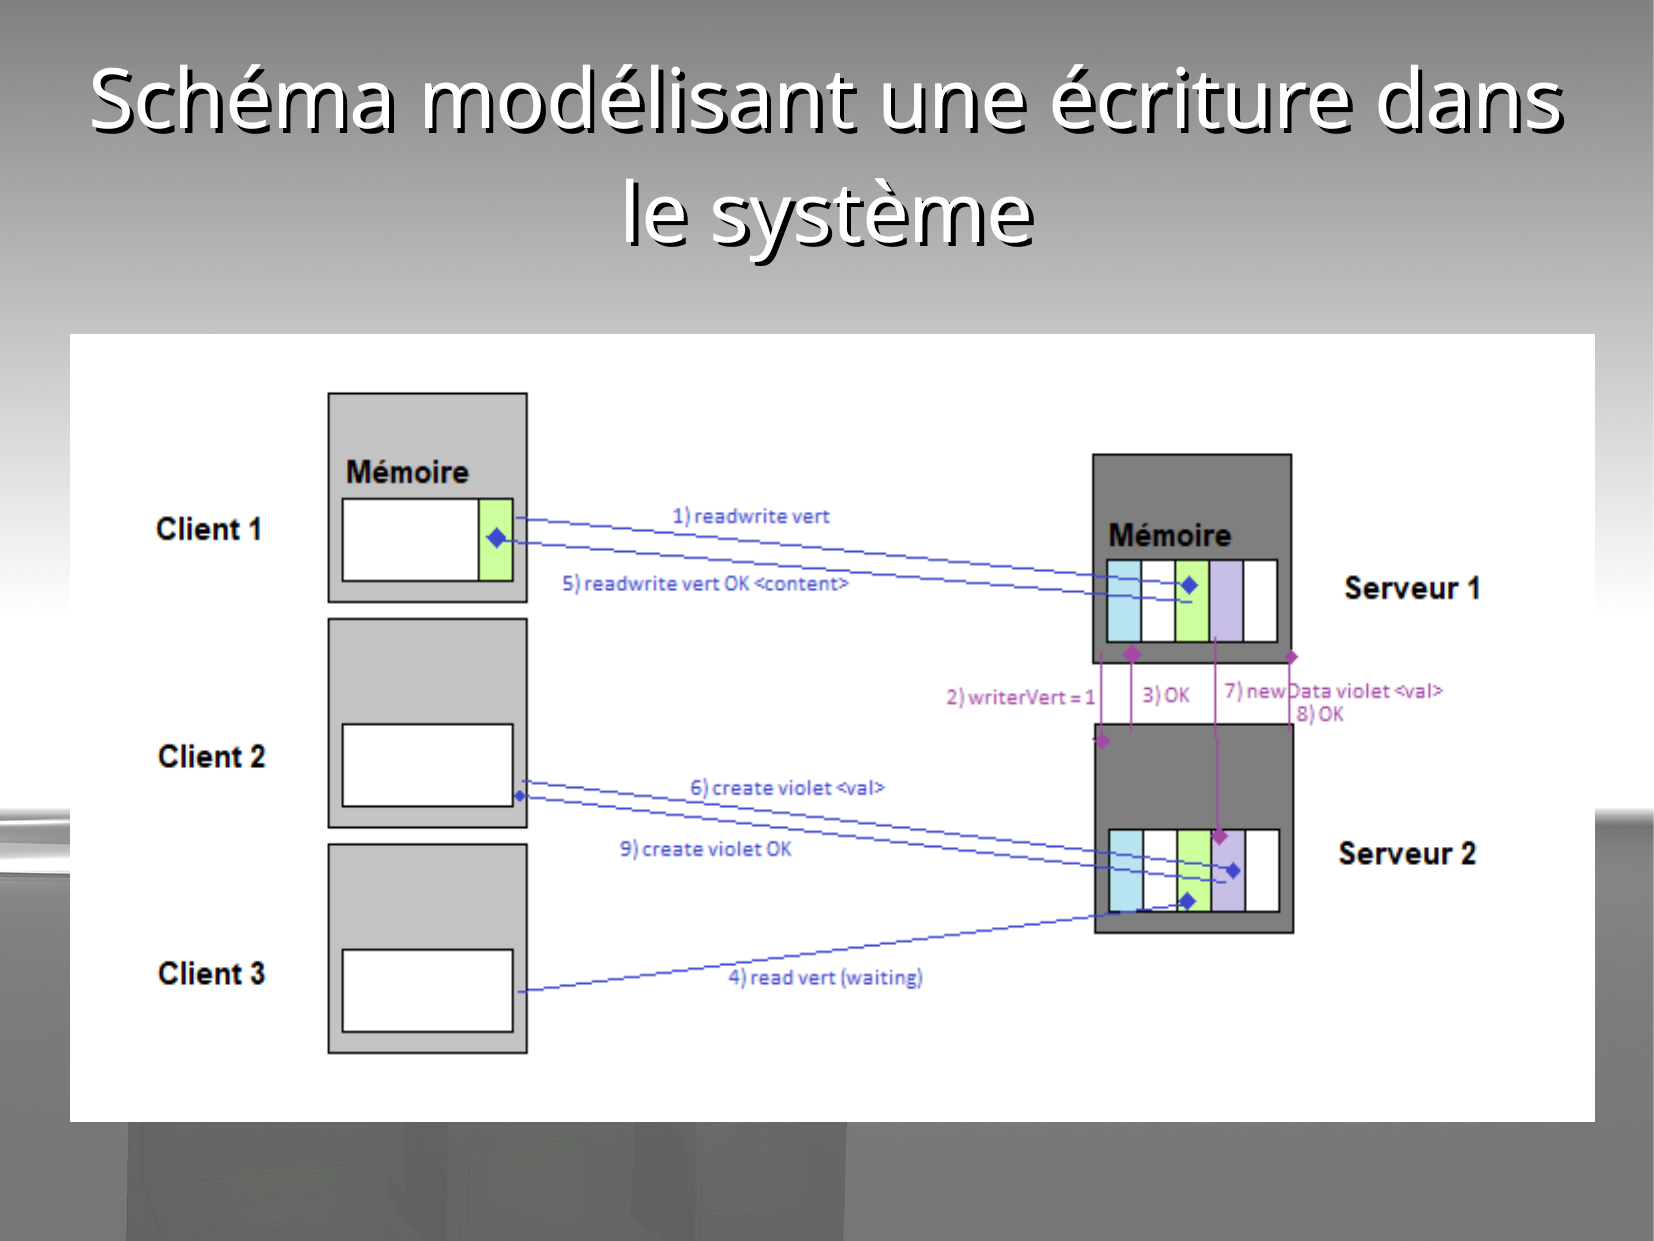

# Schéma modélisant une écriture dans le système